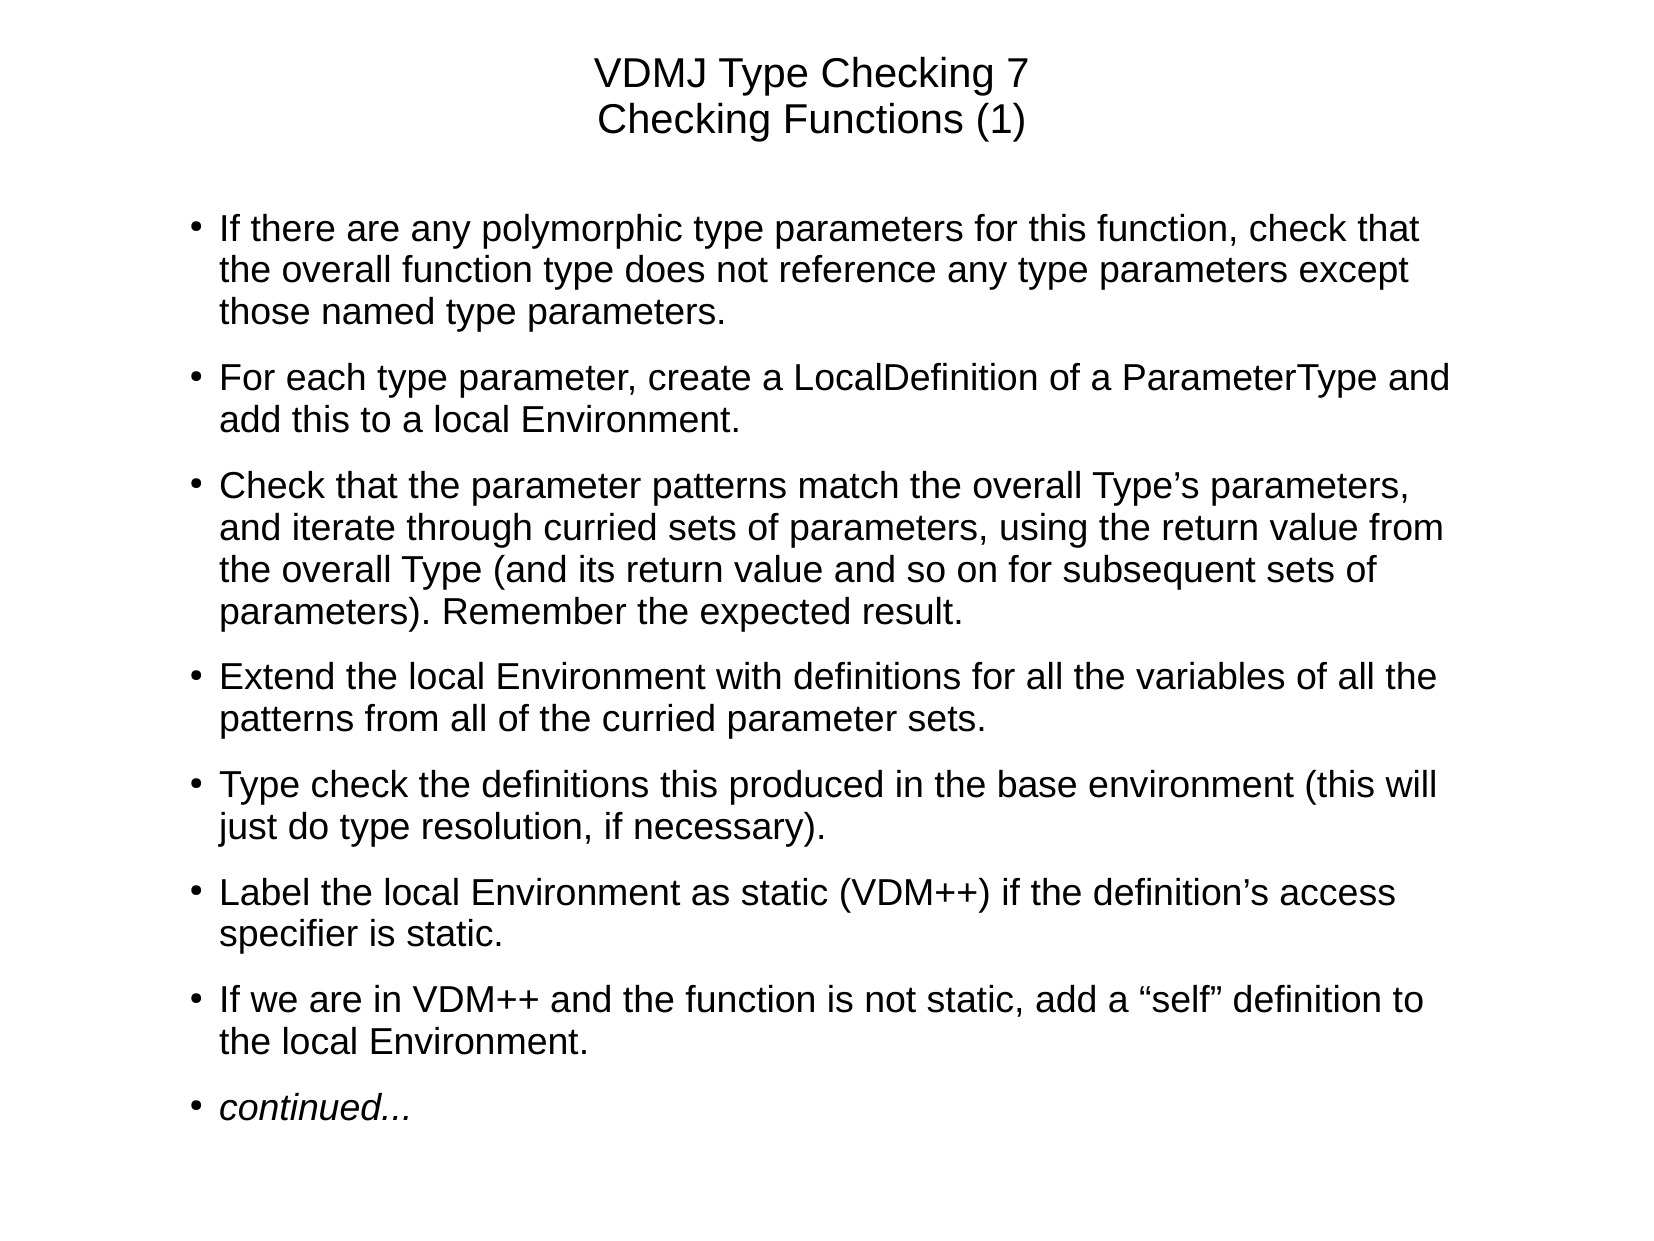

VDMJ Type Checking 7 Checking Functions (1)
If there are any polymorphic type parameters for this function, check that the overall function type does not reference any type parameters except those named type parameters.
For each type parameter, create a LocalDefinition of a ParameterType and add this to a local Environment.
Check that the parameter patterns match the overall Type’s parameters, and iterate through curried sets of parameters, using the return value from the overall Type (and its return value and so on for subsequent sets of parameters). Remember the expected result.
Extend the local Environment with definitions for all the variables of all the patterns from all of the curried parameter sets.
Type check the definitions this produced in the base environment (this will just do type resolution, if necessary).
Label the local Environment as static (VDM++) if the definition’s access specifier is static.
If we are in VDM++ and the function is not static, add a “self” definition to the local Environment.
continued...